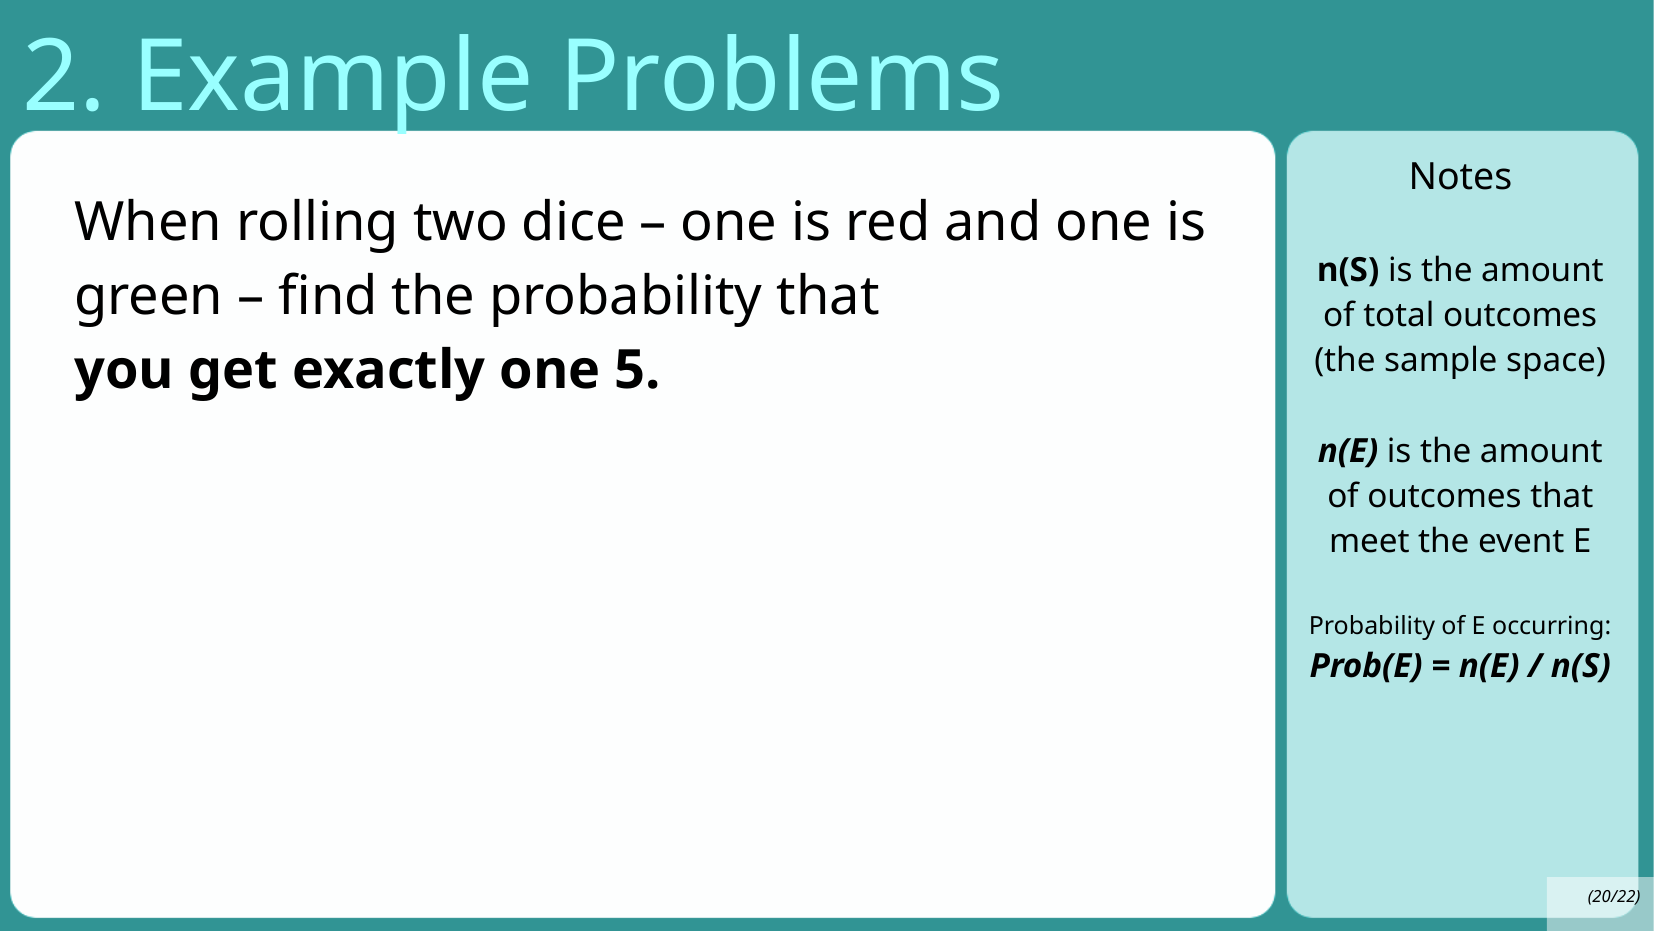

# 2. Example Problems
Notes
n(S) is the amount
of total outcomes
(the sample space)
n(E) is the amount of outcomes that meet the event E
Probability of E occurring:
Prob(E) = n(E) / n(S)
When rolling two dice – one is red and one is green – find the probability that
you get exactly one 5.